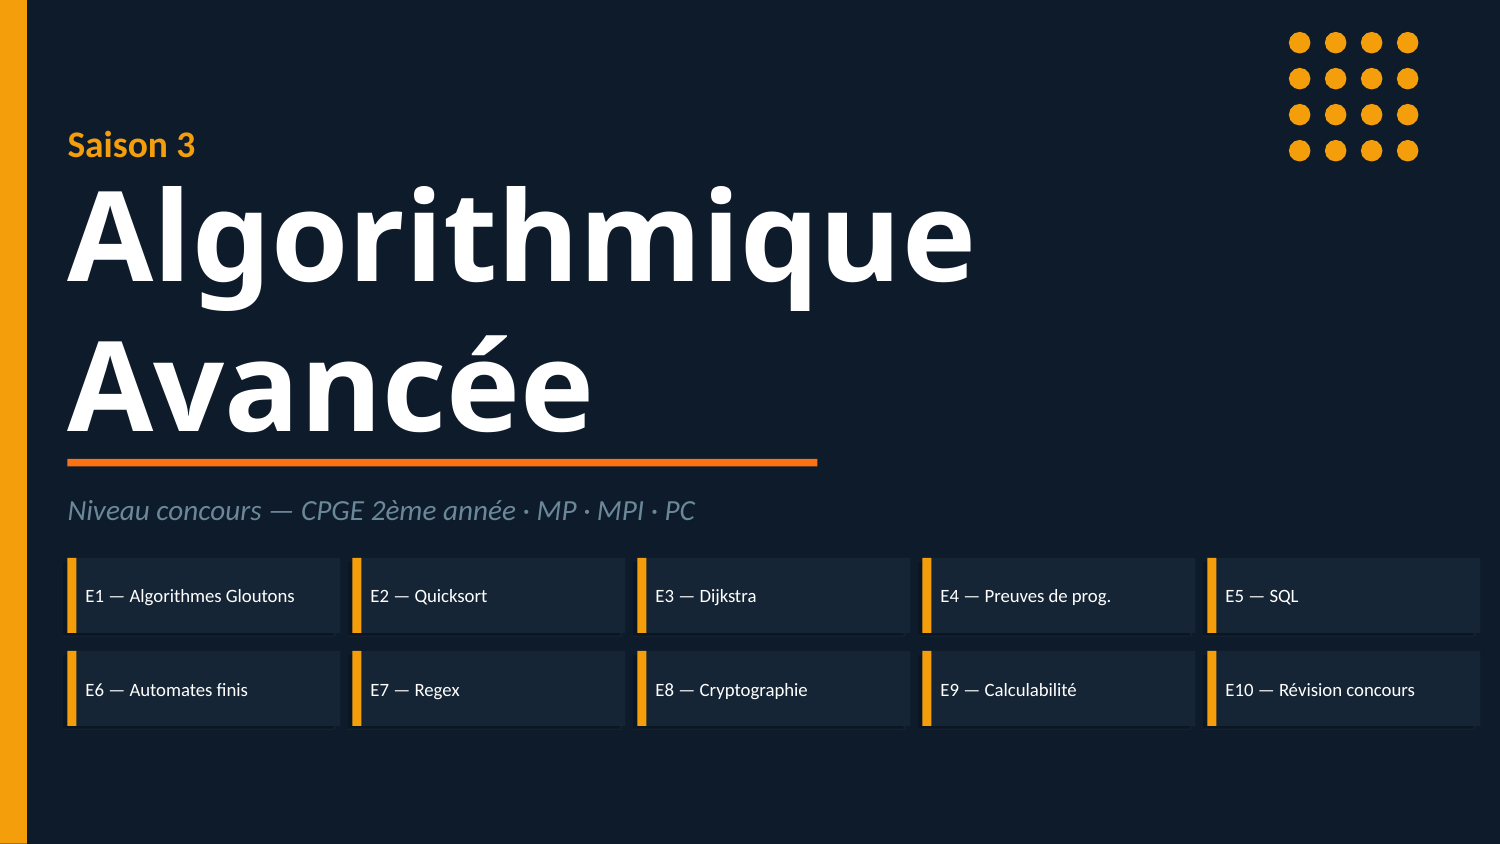

Saison 3
Algorithmique
Avancée
Niveau concours — CPGE 2ème année · MP · MPI · PC
E1 — Algorithmes Gloutons
E2 — Quicksort
E3 — Dijkstra
E4 — Preuves de prog.
E5 — SQL
E6 — Automates finis
E7 — Regex
E8 — Cryptographie
E9 — Calculabilité
E10 — Révision concours